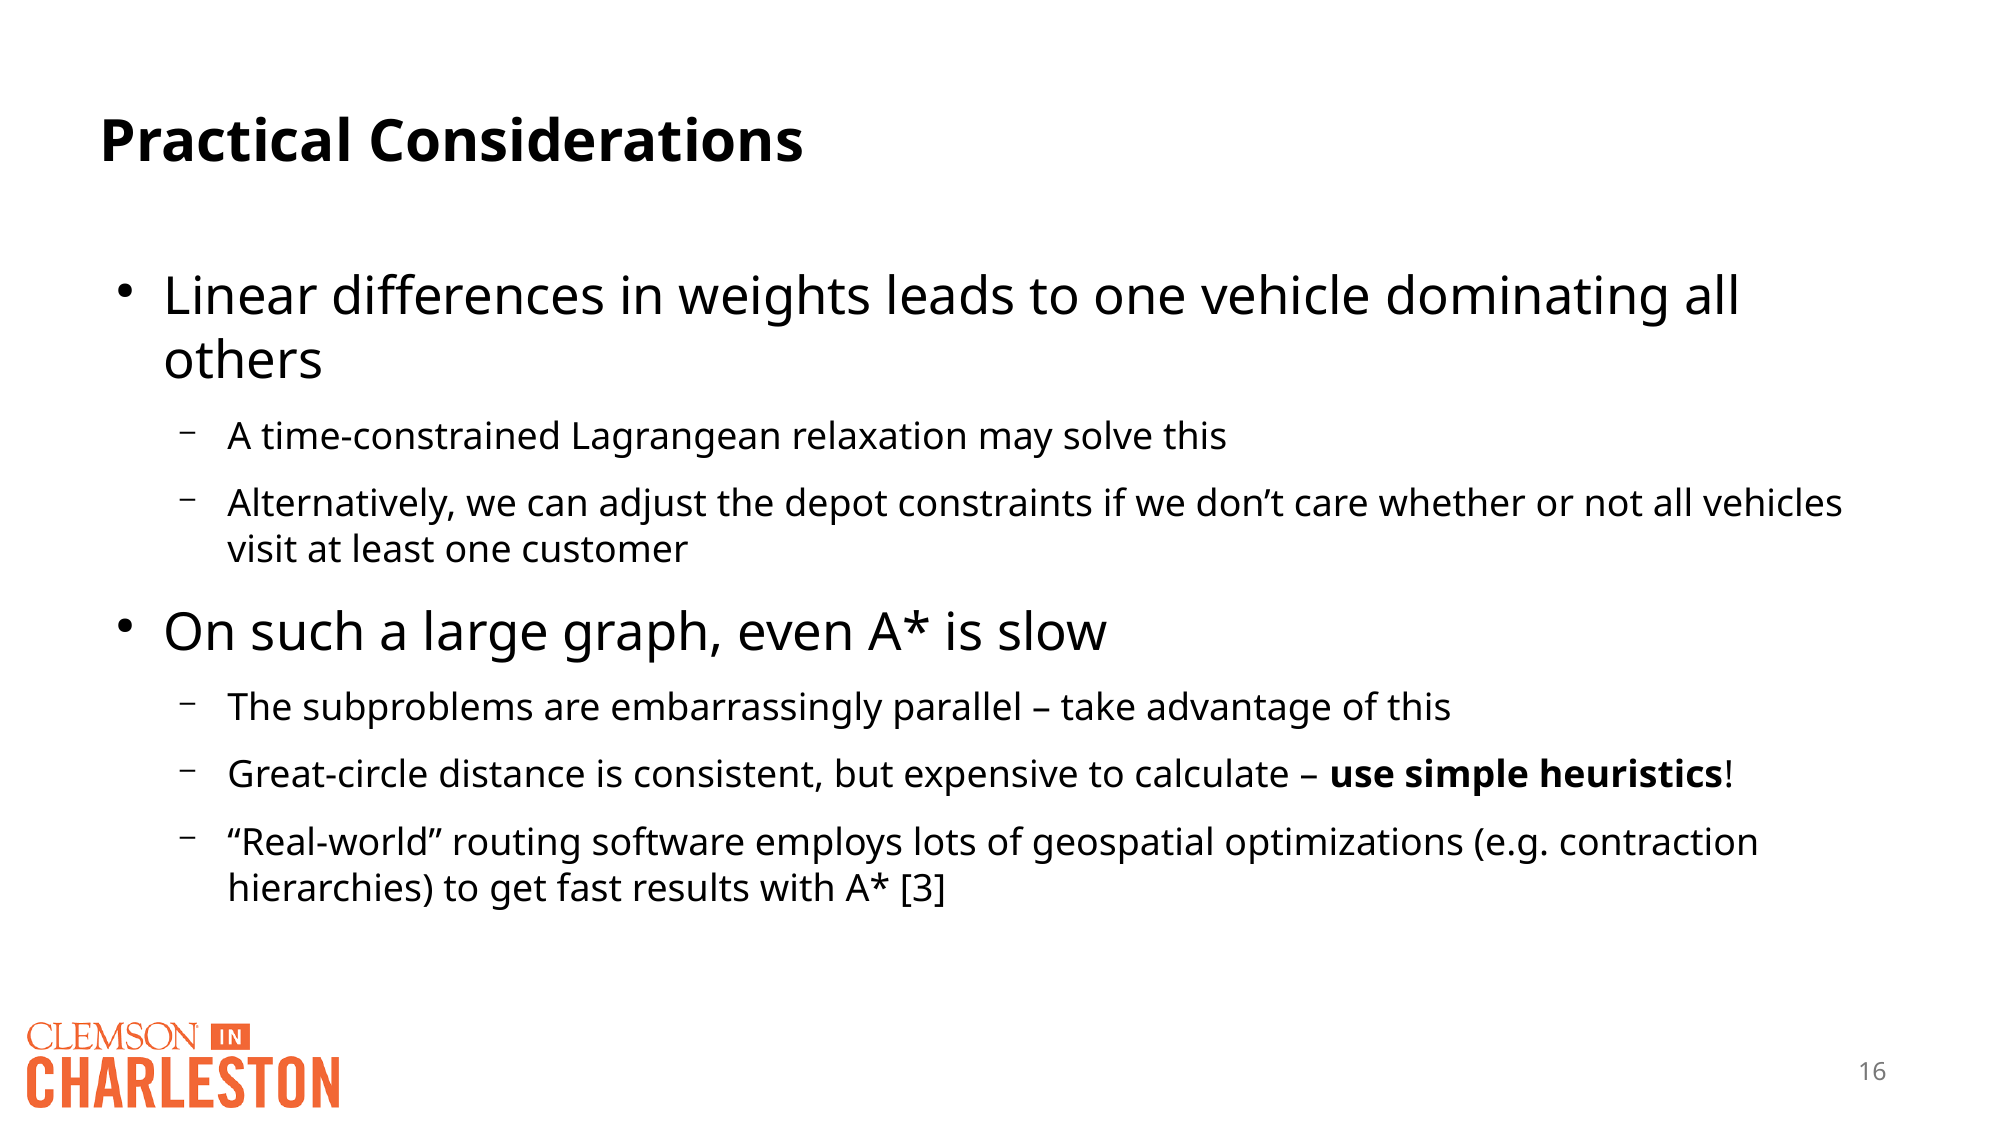

# Practical Considerations
Linear differences in weights leads to one vehicle dominating all others
A time-constrained Lagrangean relaxation may solve this
Alternatively, we can adjust the depot constraints if we don’t care whether or not all vehicles visit at least one customer
On such a large graph, even A* is slow
The subproblems are embarrassingly parallel – take advantage of this
Great-circle distance is consistent, but expensive to calculate – use simple heuristics!
“Real-world” routing software employs lots of geospatial optimizations (e.g. contraction hierarchies) to get fast results with A* [3]
16